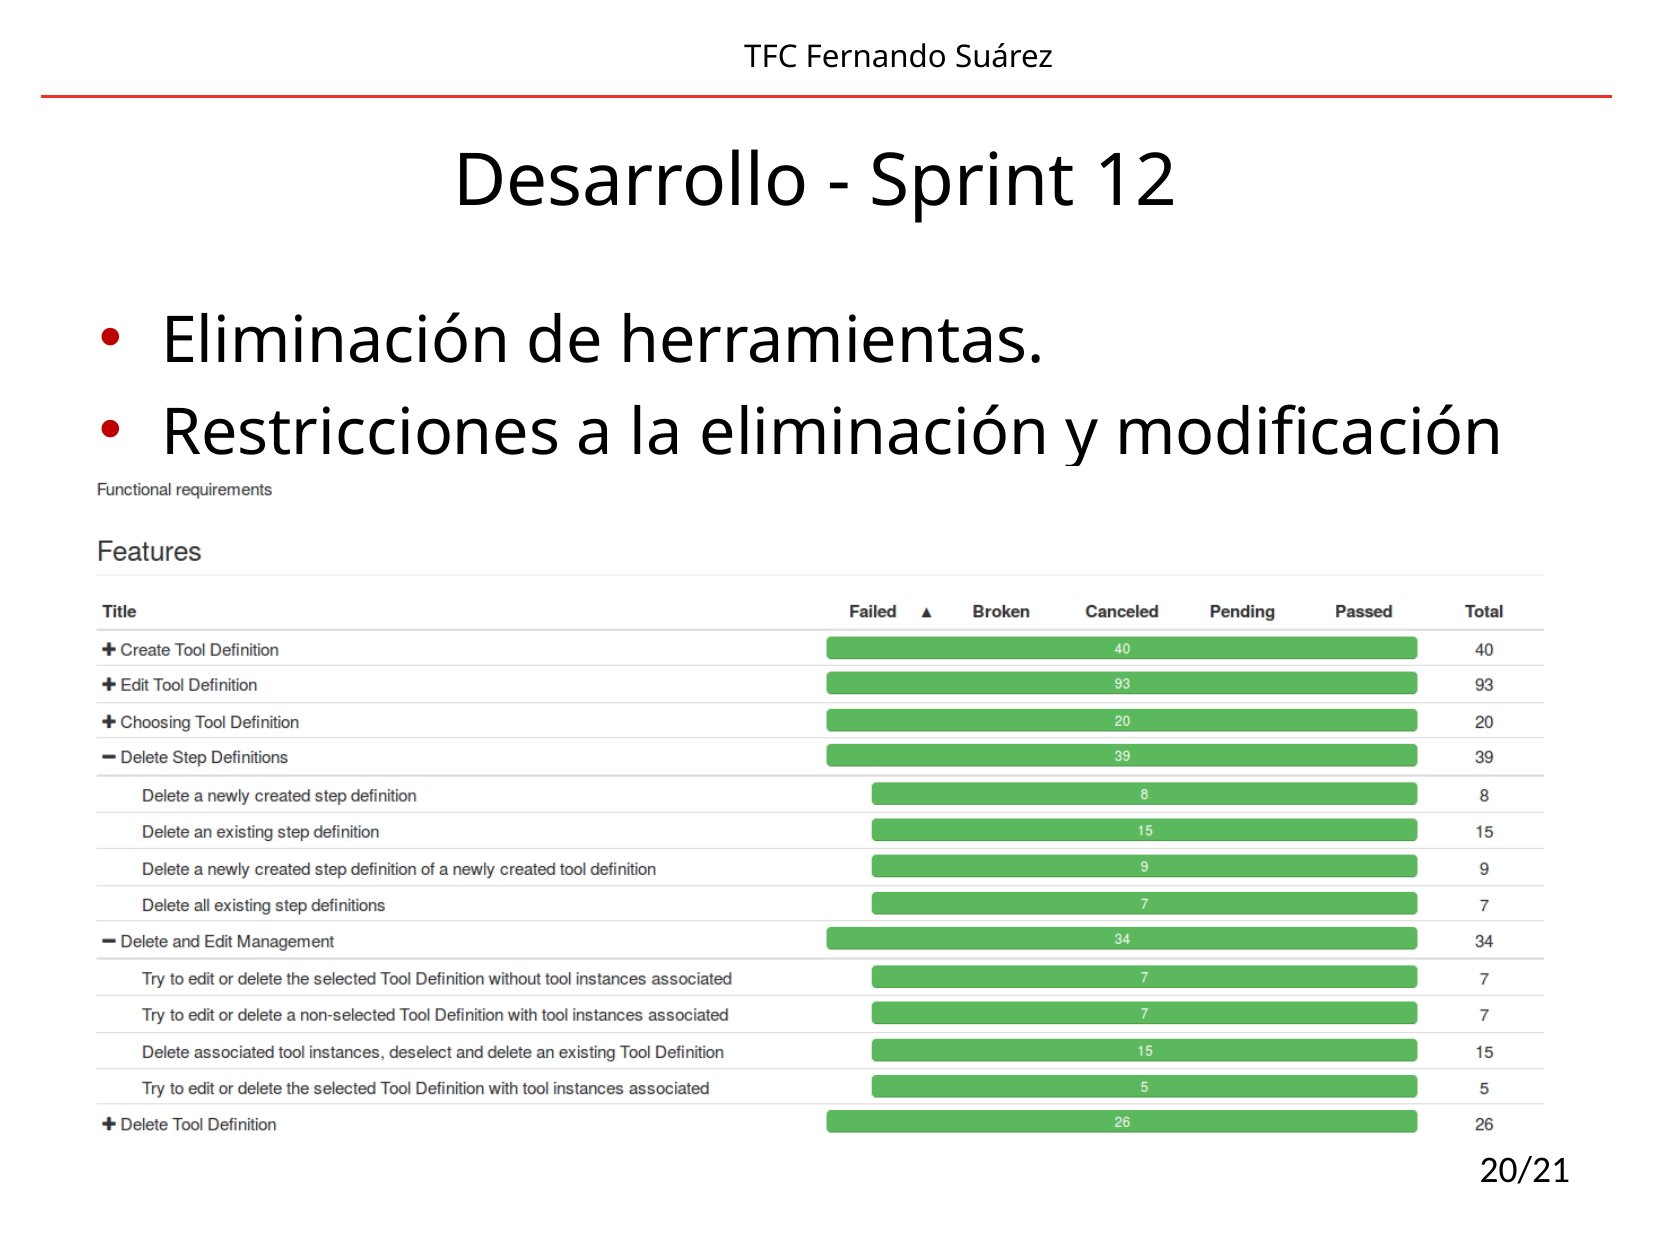

# Desarrollo - Sprint 12
Eliminación de herramientas.
Restricciones a la eliminación y modificación de herramientas.
Tests de regresión.